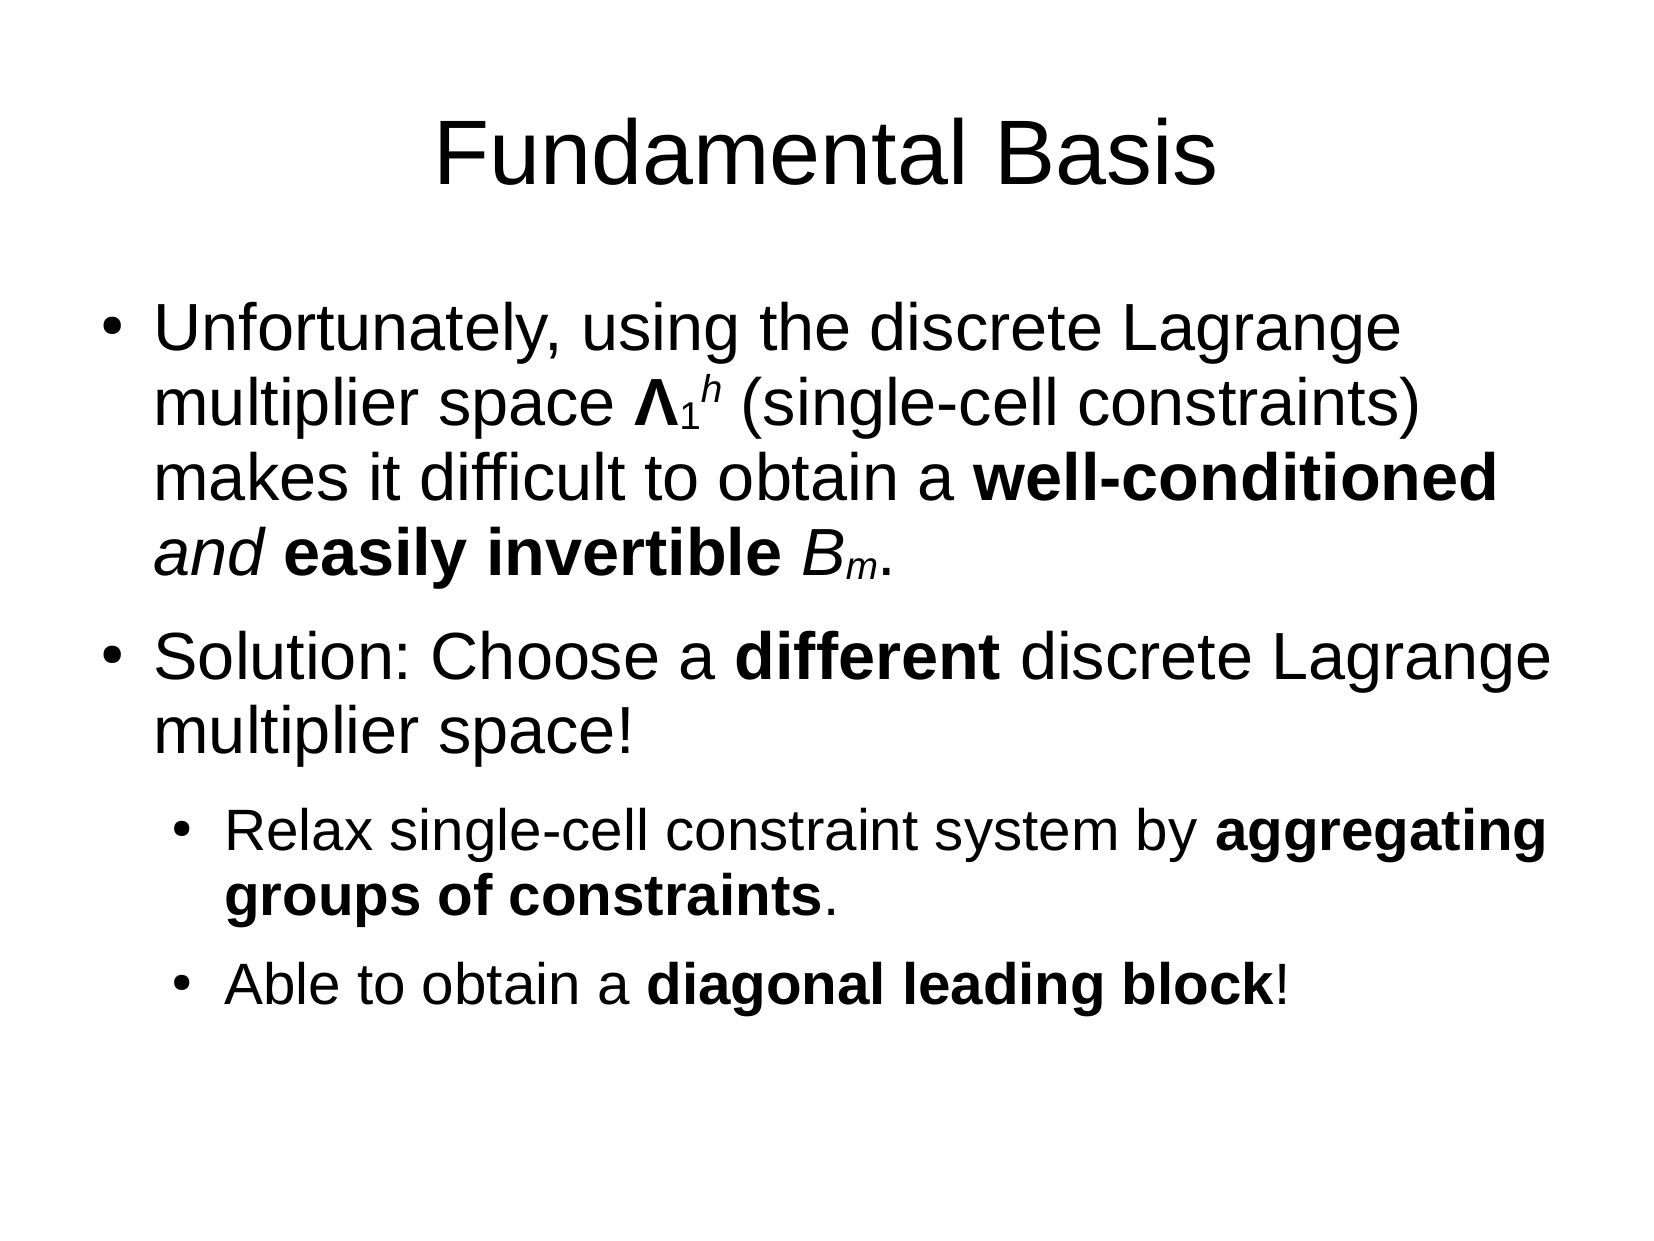

# Fundamental Basis
Unfortunately, using the discrete Lagrange multiplier space Λ1h (single-cell constraints) makes it difficult to obtain a well-conditioned and easily invertible Bm.
Solution: Choose a different discrete Lagrange multiplier space!
Relax single-cell constraint system by aggregating groups of constraints.
Able to obtain a diagonal leading block!